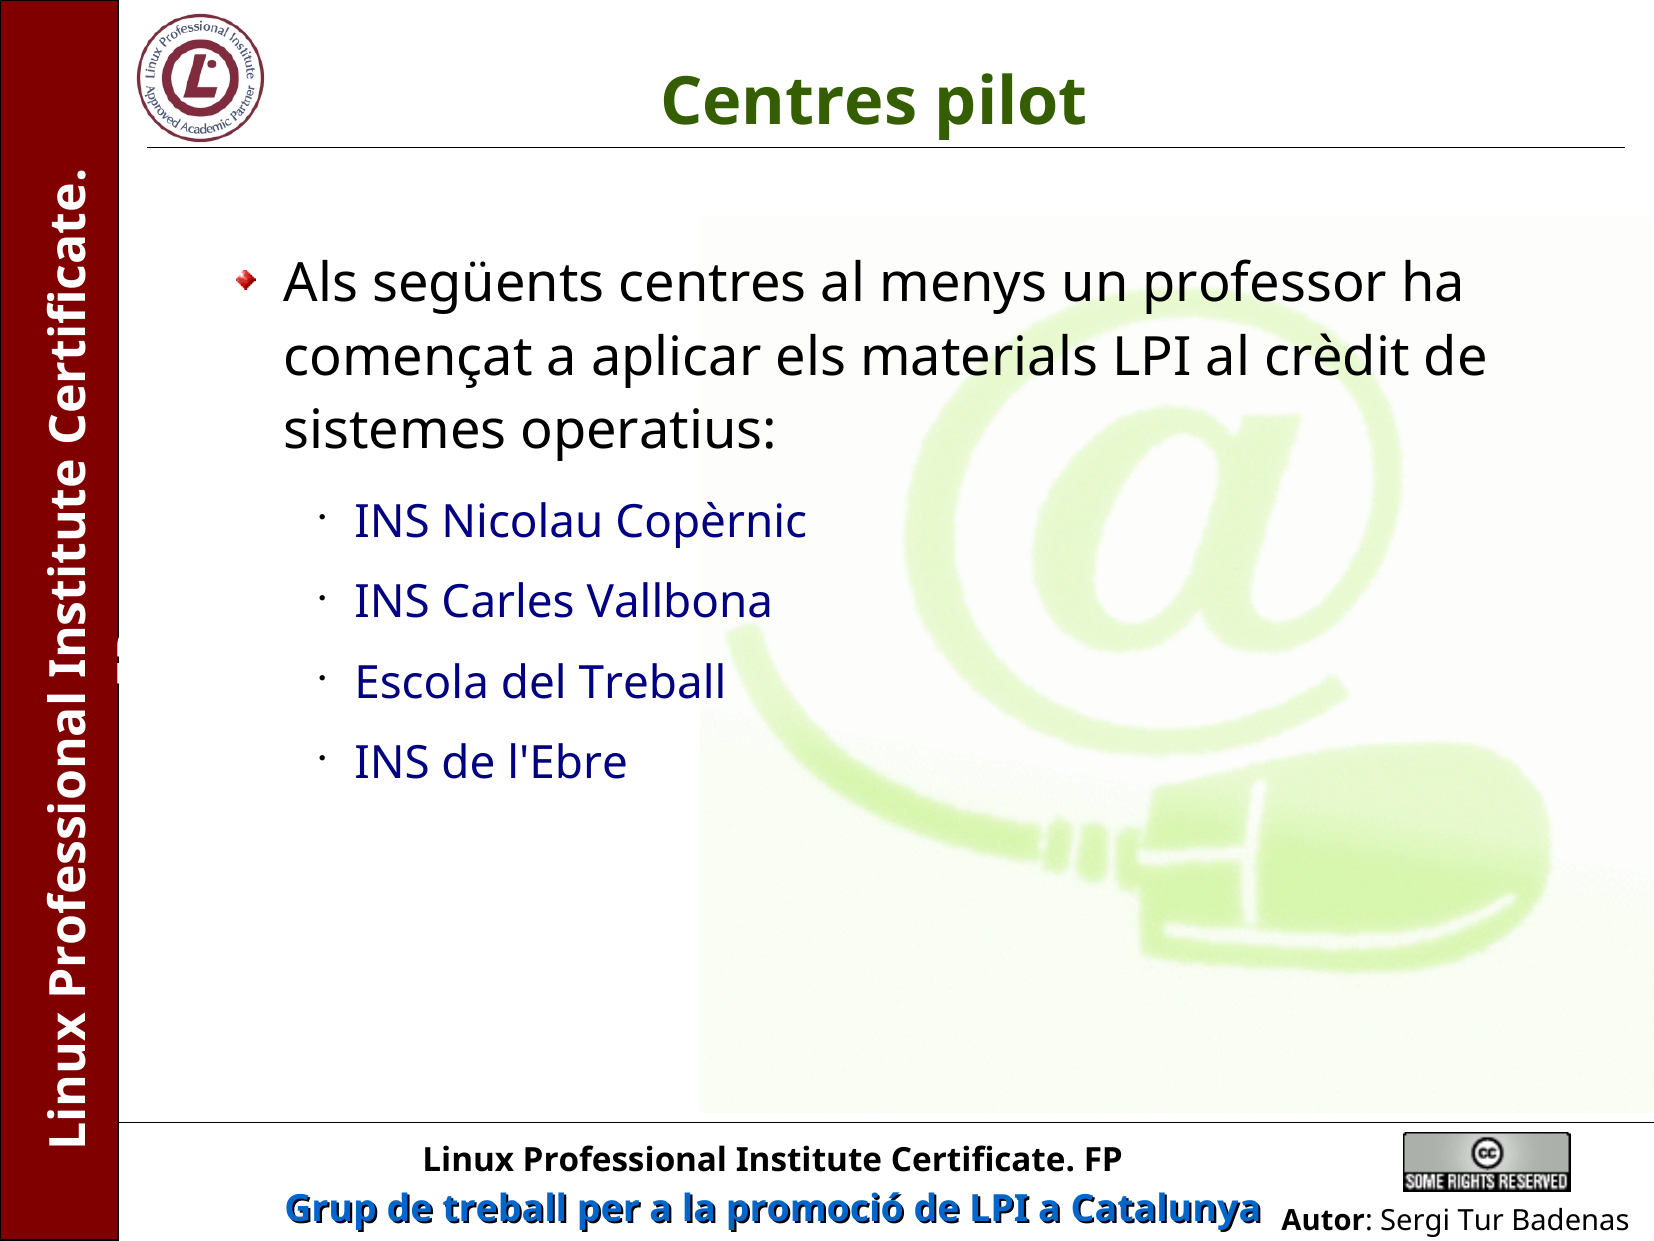

# Centres pilot
Als següents centres al menys un professor ha començat a aplicar els materials LPI al crèdit de sistemes operatius:
INS Nicolau Copèrnic
INS Carles Vallbona
Escola del Treball
INS de l'Ebre